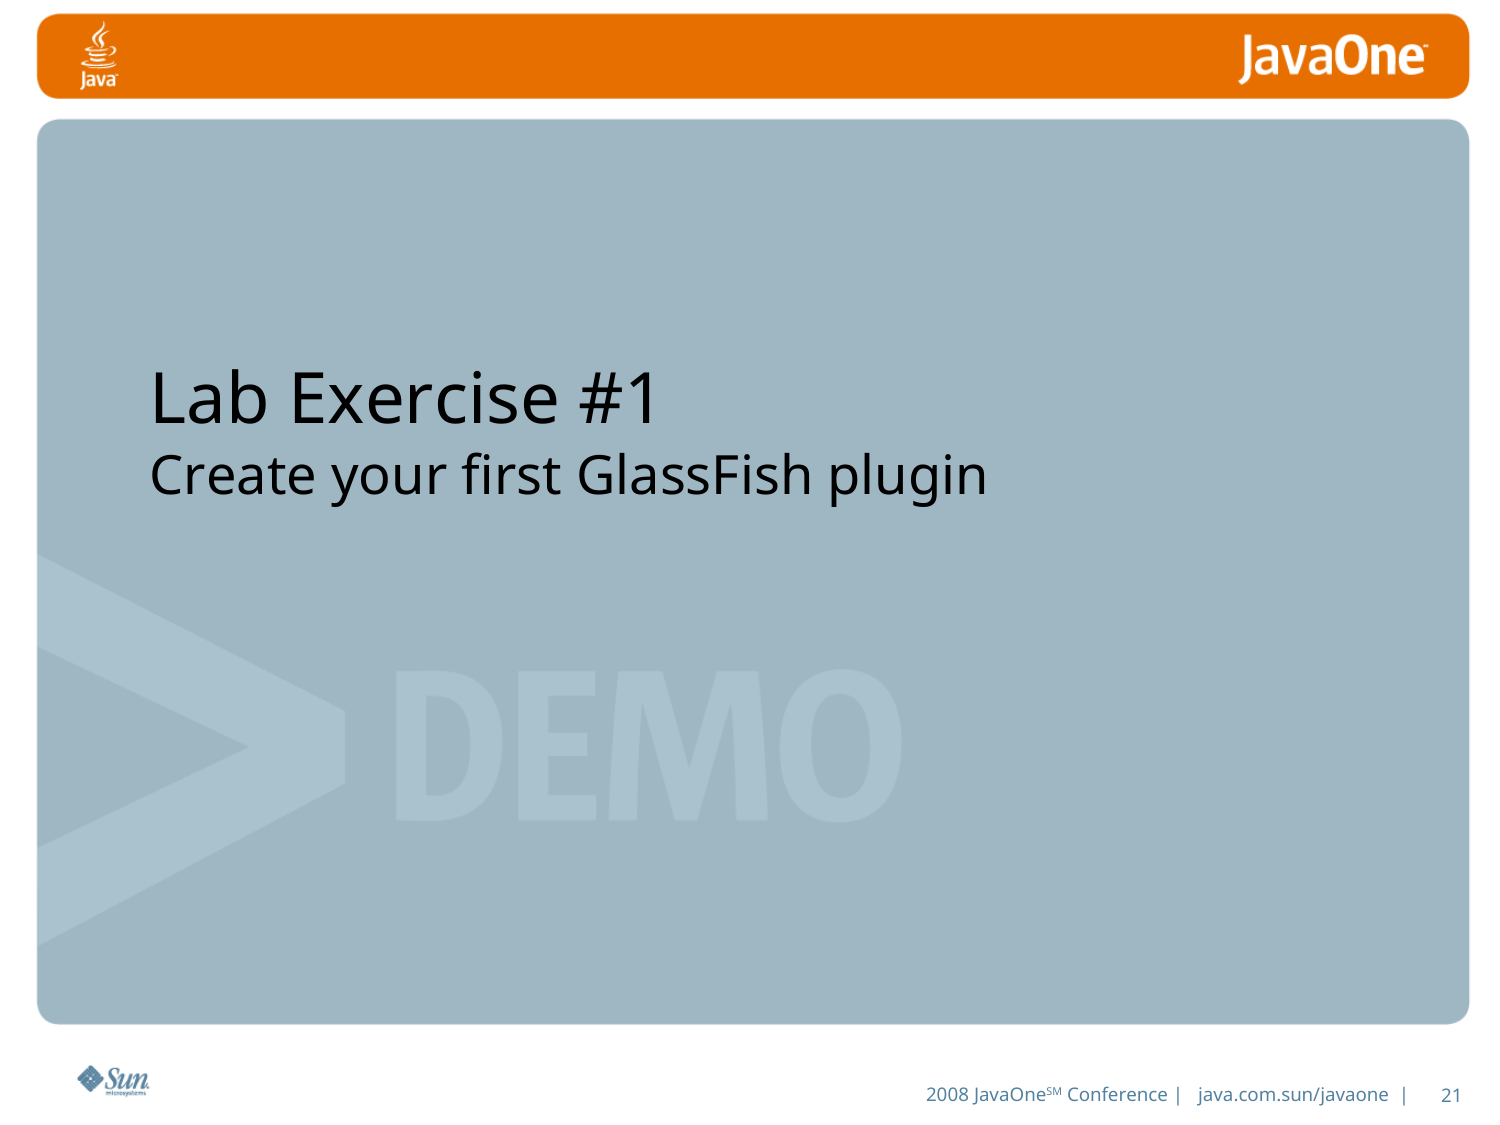

# Lab Exercise #1 Create your first GlassFish plugin